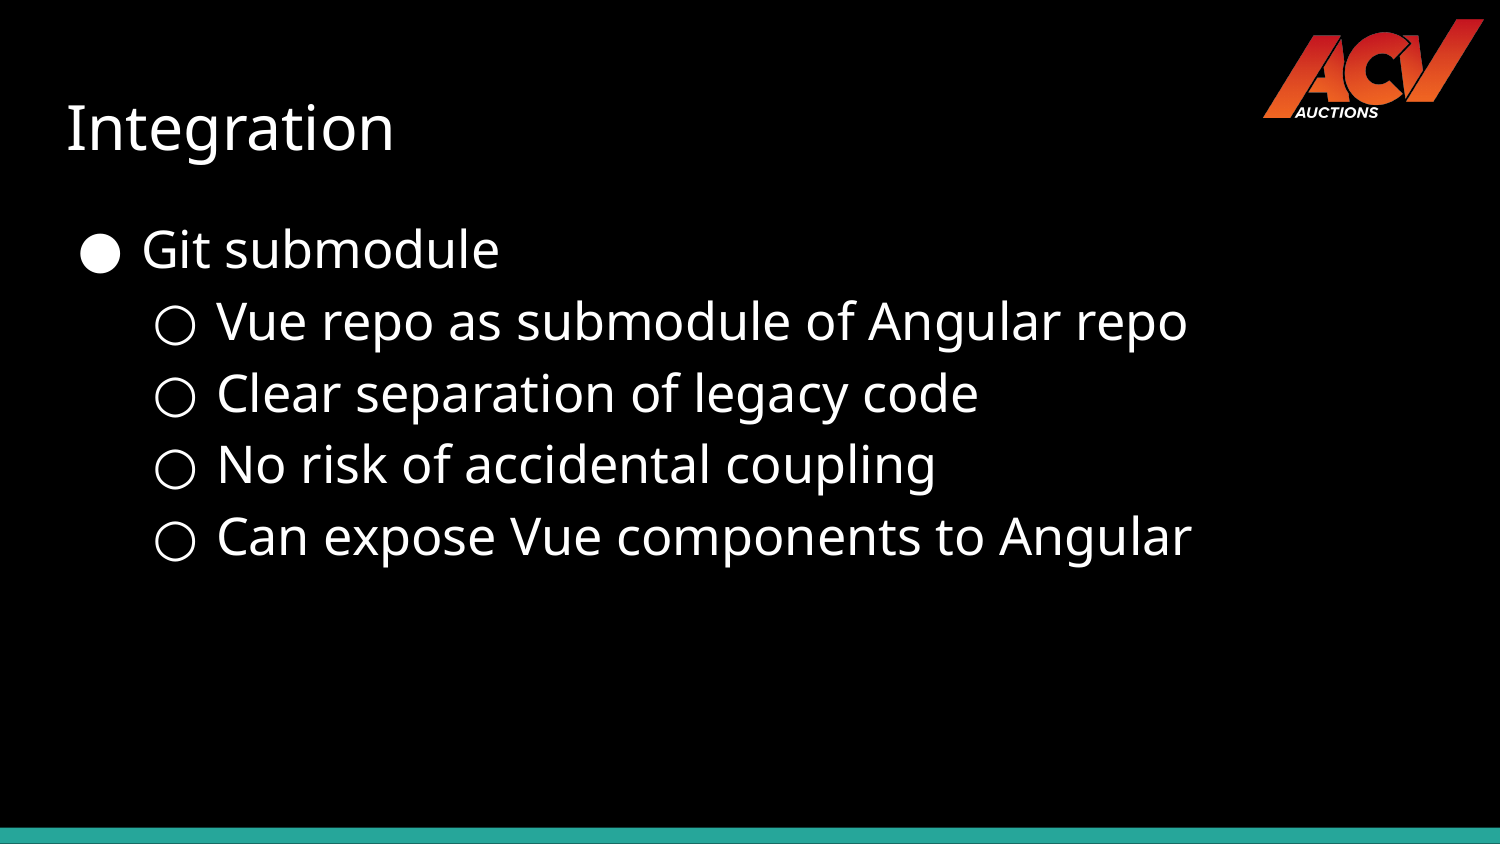

# Integration
Git submodule
Vue repo as submodule of Angular repo
Clear separation of legacy code
No risk of accidental coupling
Can expose Vue components to Angular